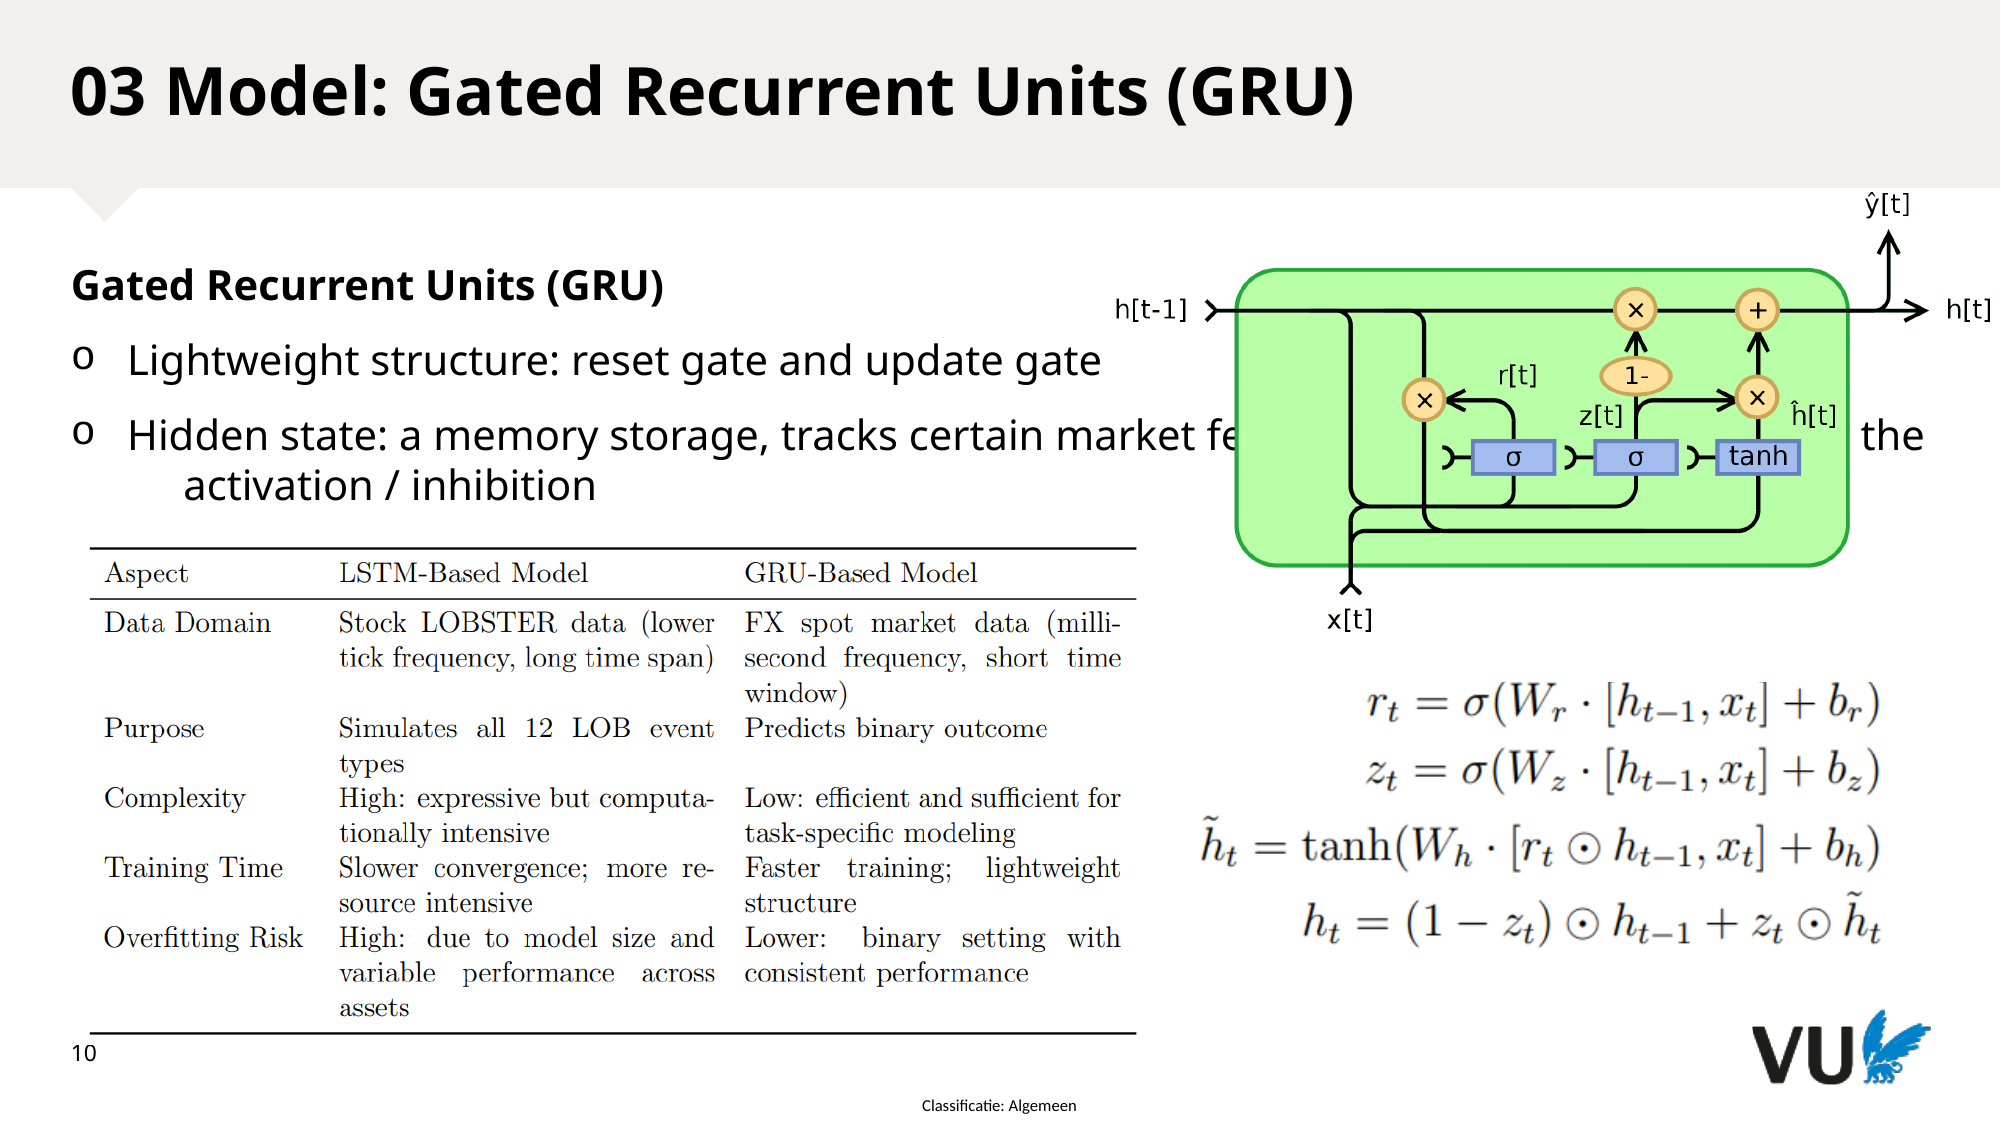

03 Model: Gated Recurrent Units (GRU)
# Gated Recurrent Units (GRU)
Lightweight structure: reset gate and update gate
Hidden state: a memory storage, tracks certain market features, and relative value show the activation / inhibition
A simplified variant of the LSTM